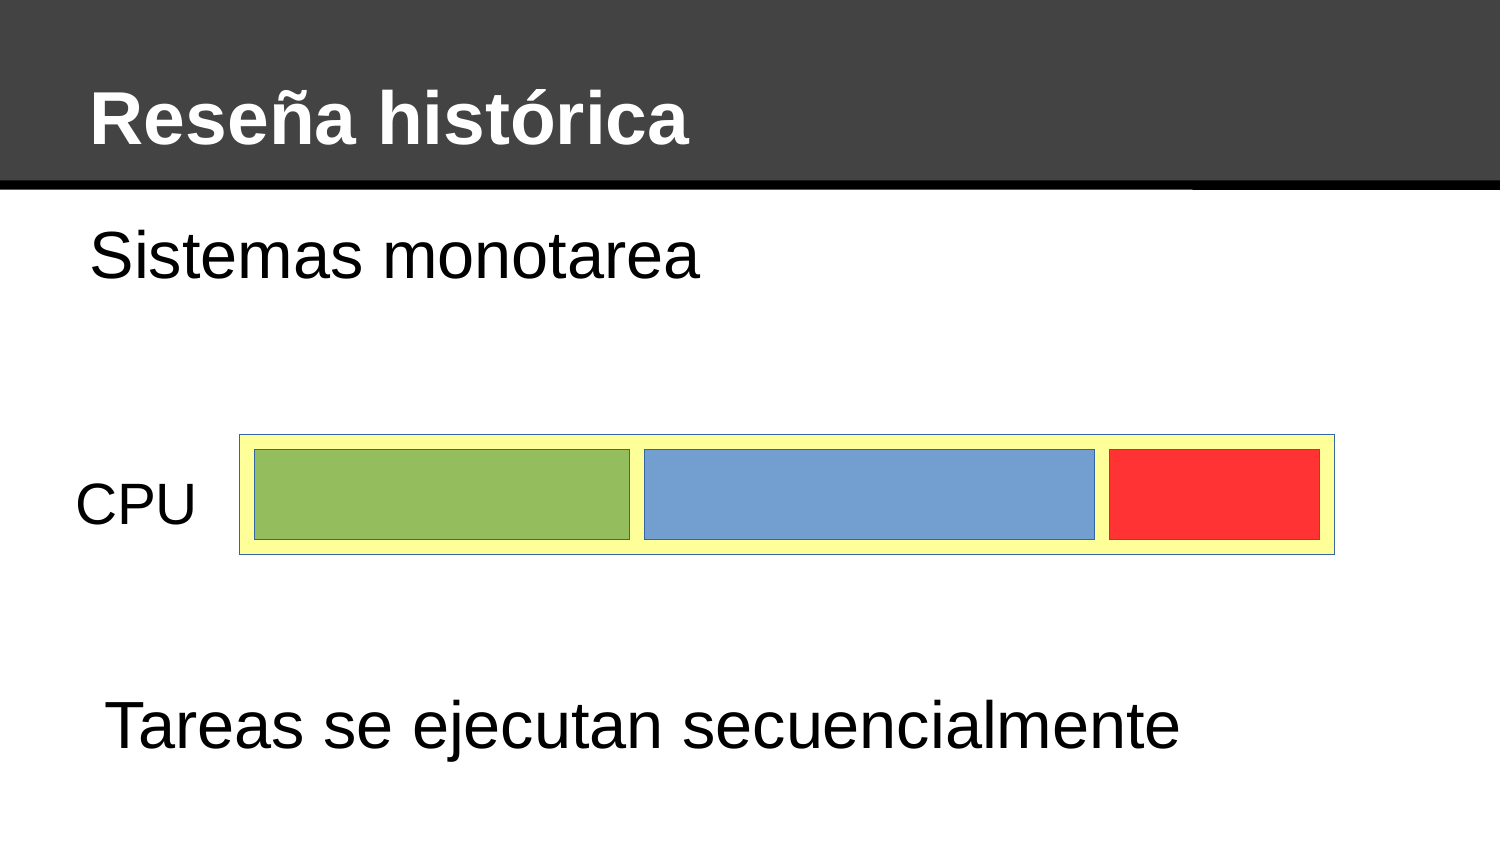

Reseña histórica
Sistemas monotarea
CPU
Tareas se ejecutan secuencialmente